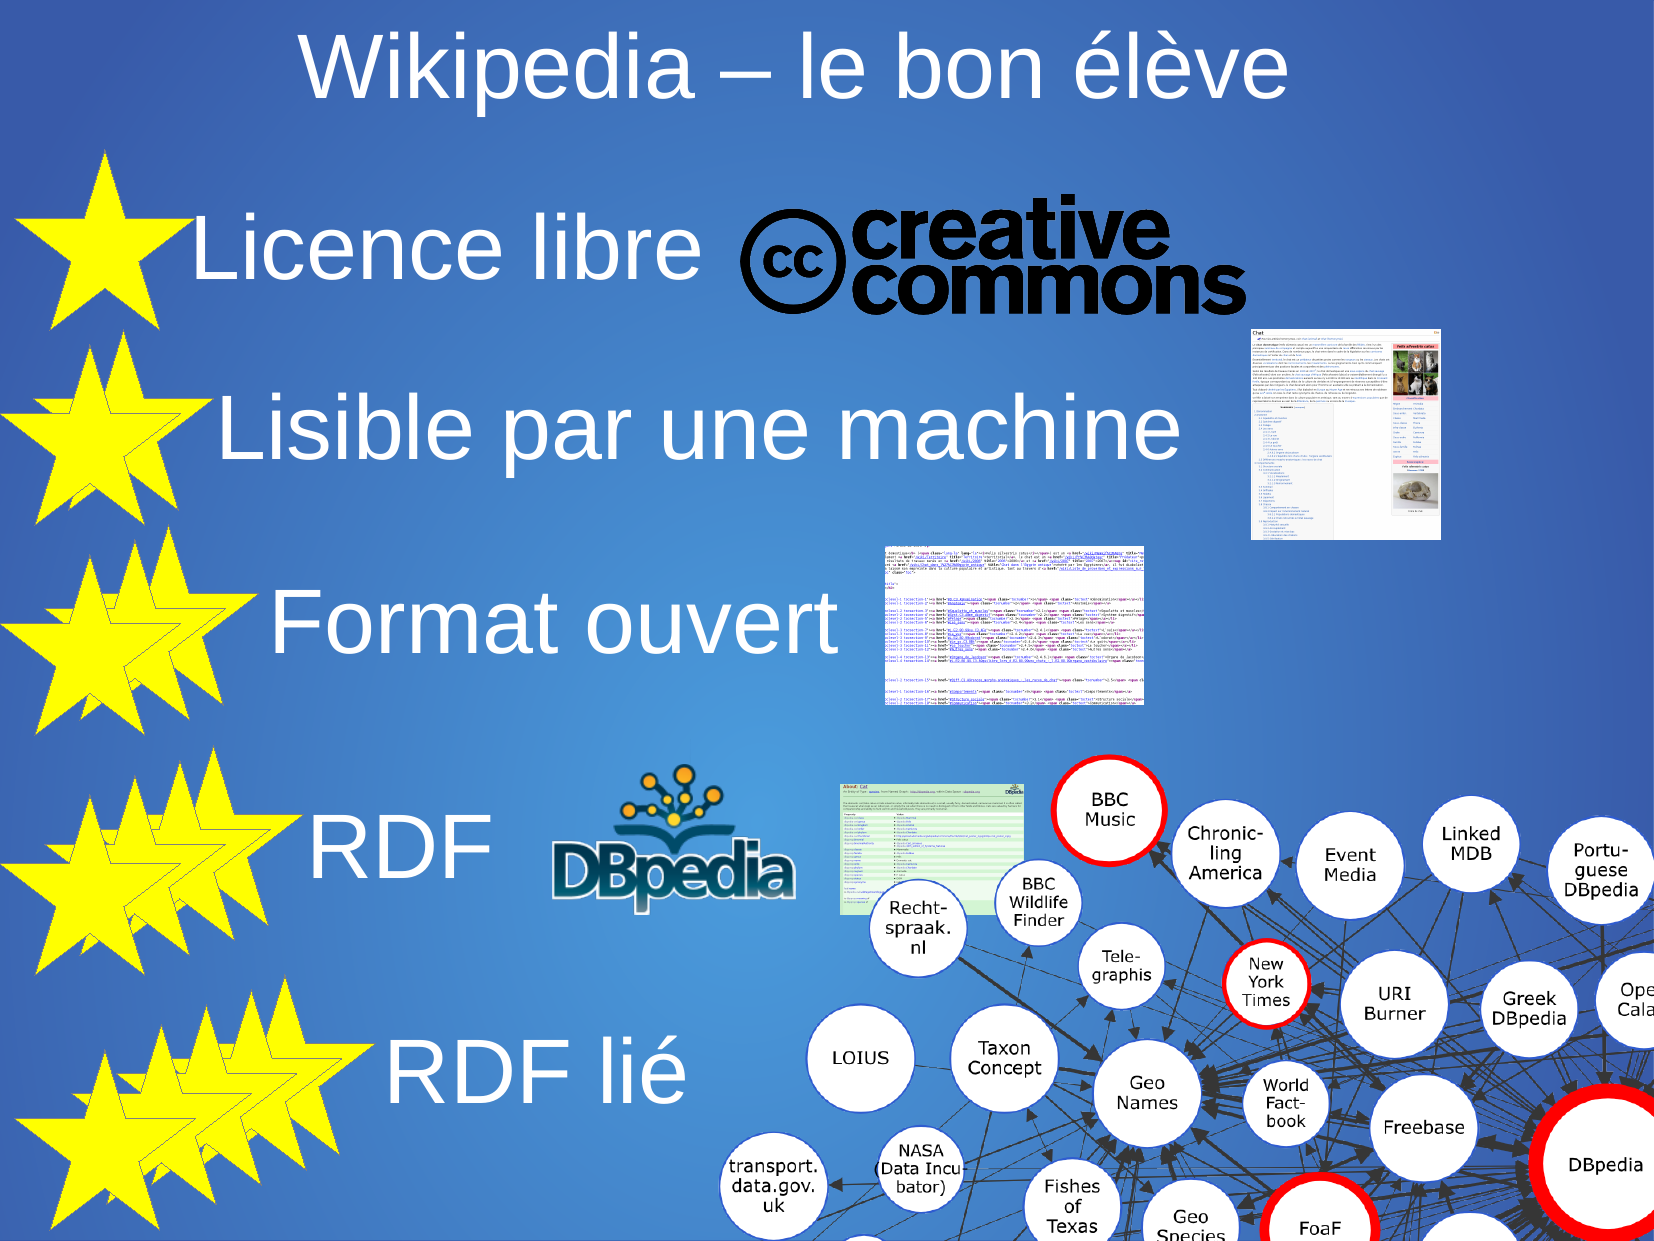

# Wikipedia – le bon élève
Licence libre
Lisible par une machine
Format ouvert
RDF
RDF lié